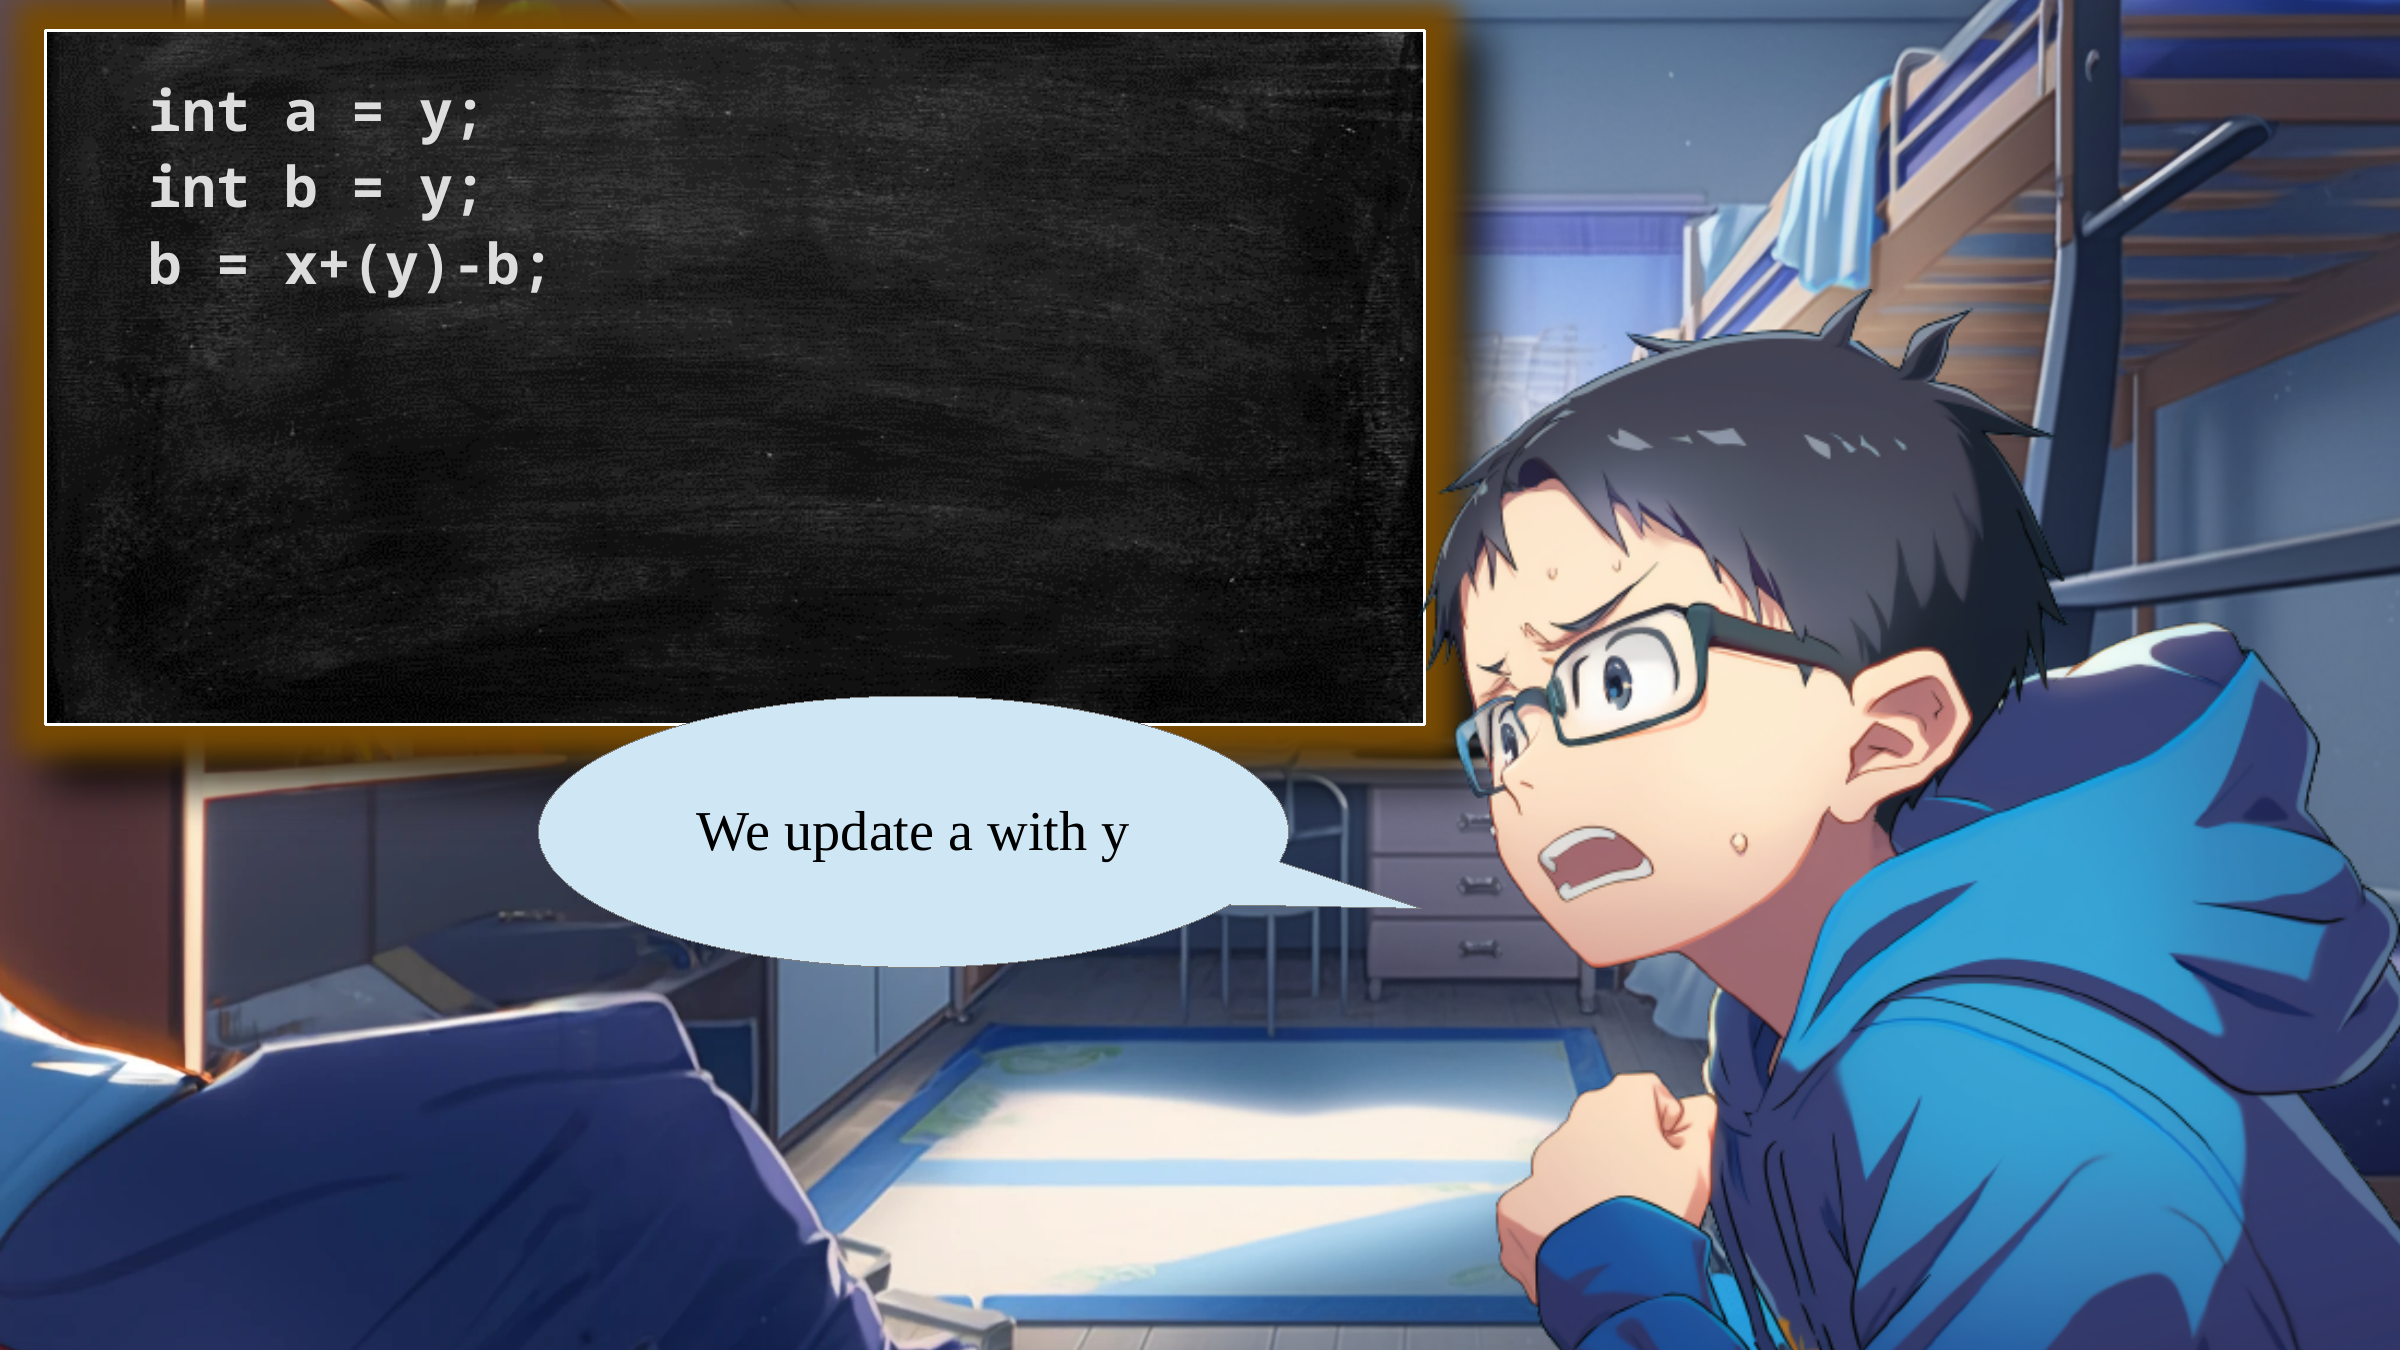

int a = y;
 int b = y;
 b = x+(y)-b;
We update a with y